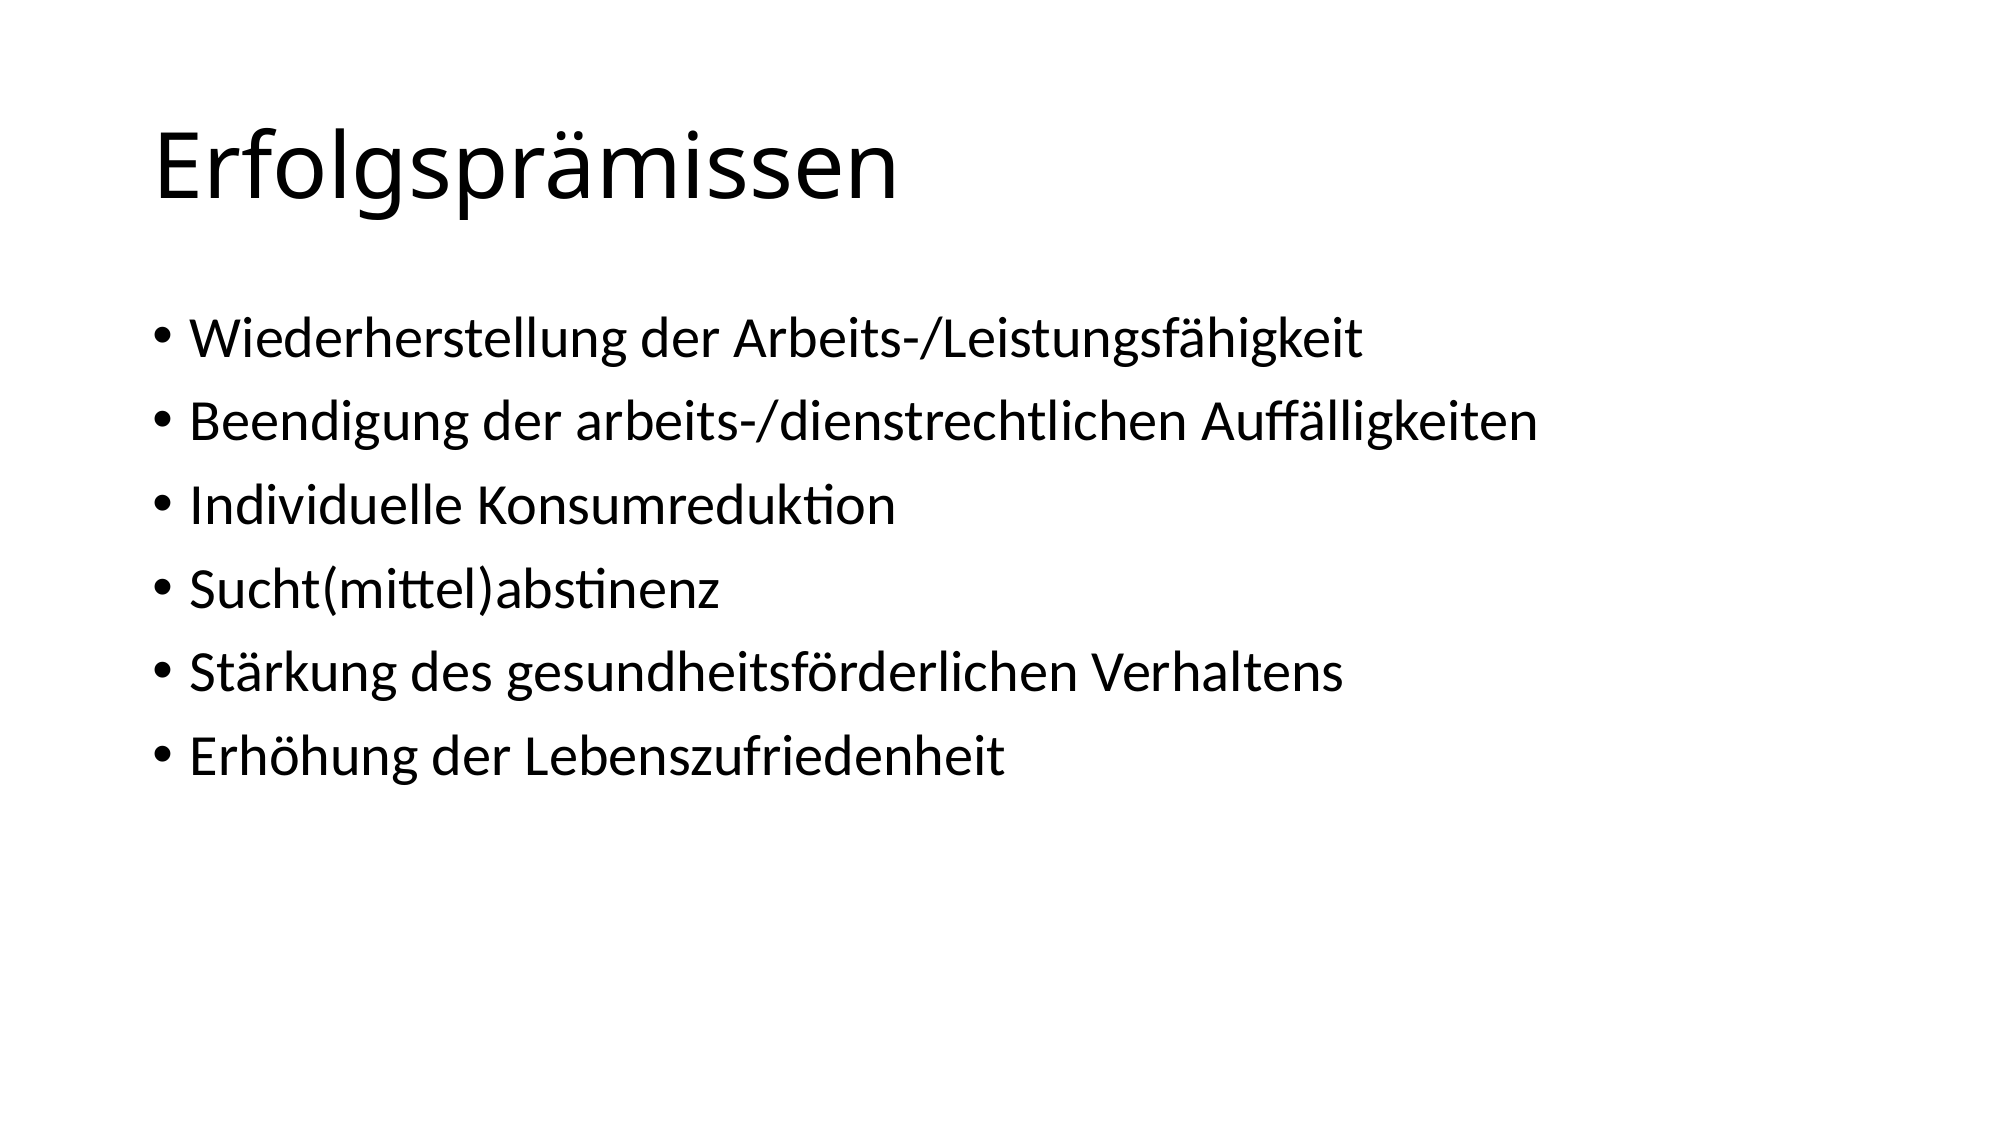

# Erfolgsprämissen
Wiederherstellung der Arbeits-/Leistungsfähigkeit
Beendigung der arbeits-/dienstrechtlichen Auffälligkeiten
Individuelle Konsumreduktion
Sucht(mittel)abstinenz
Stärkung des gesundheitsförderlichen Verhaltens
Erhöhung der Lebenszufriedenheit